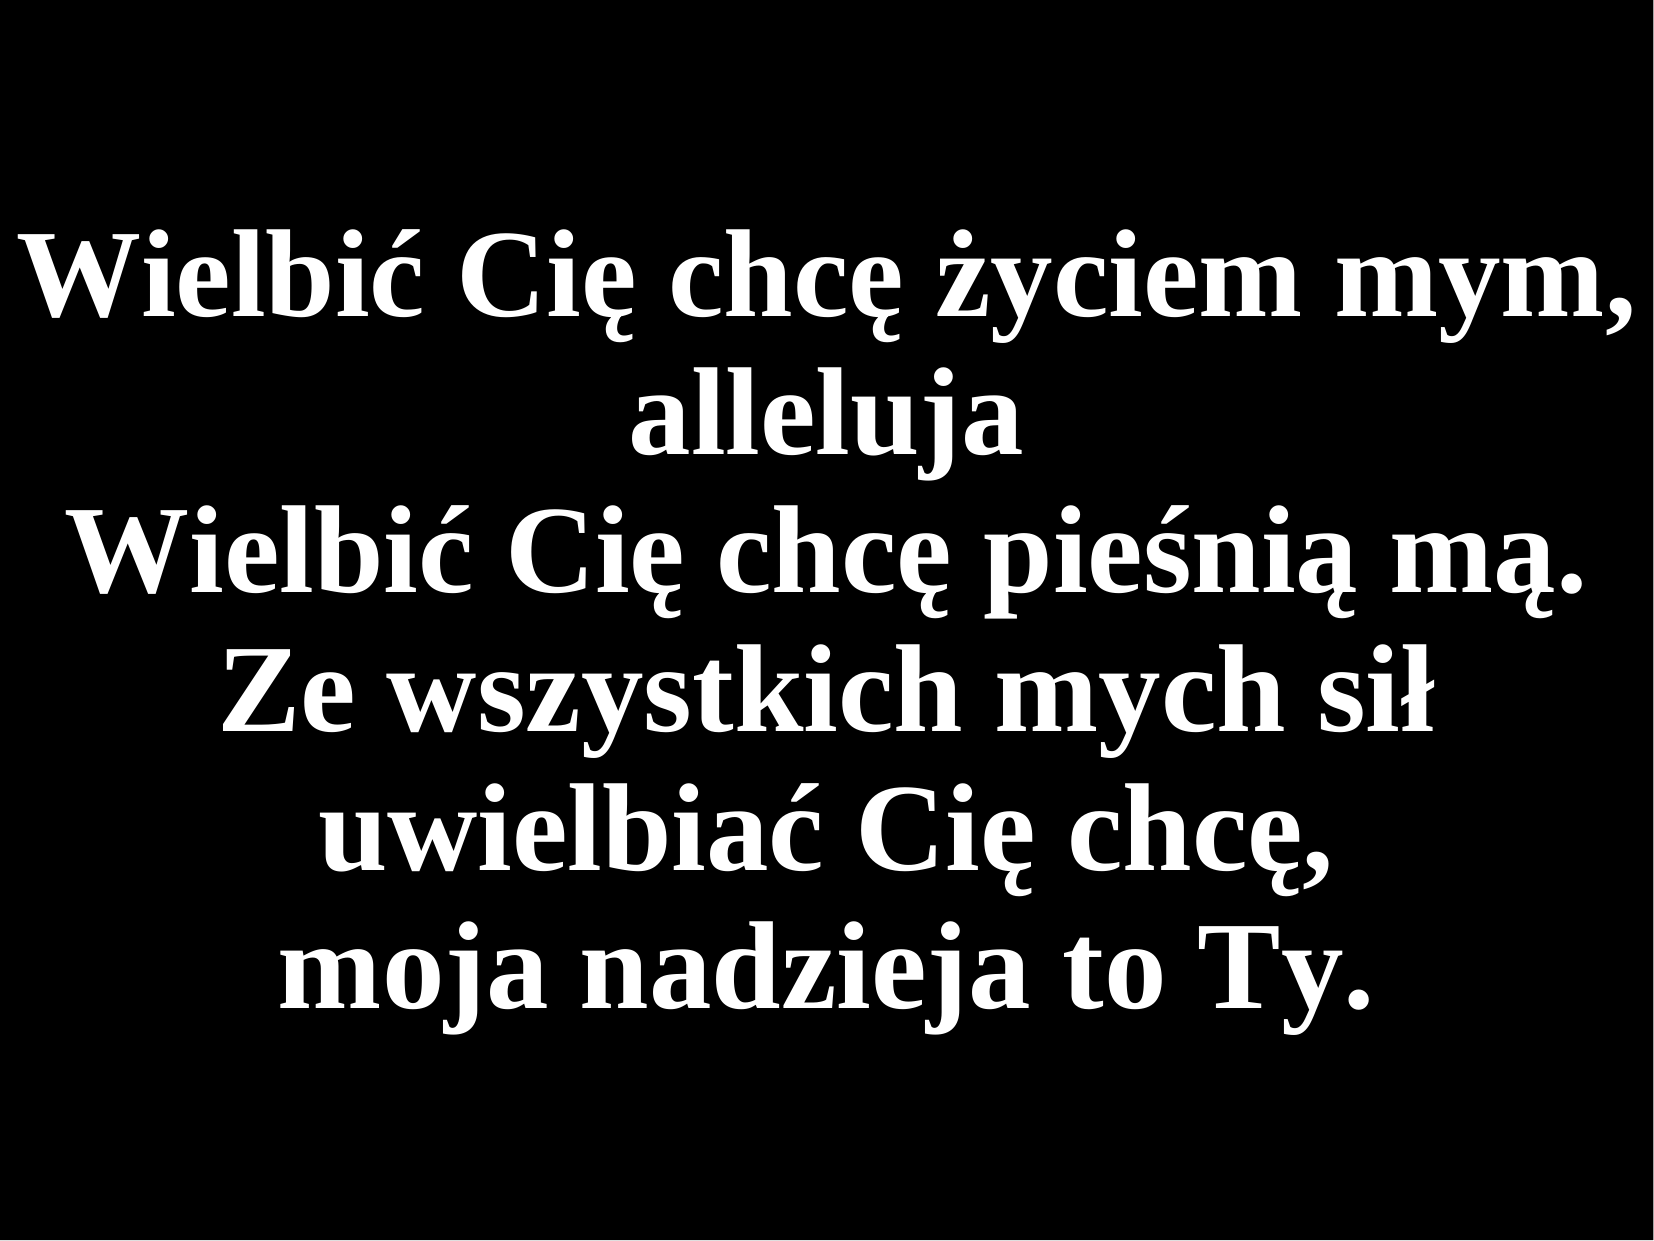

# Wielbić Cię chcę życiem mym, alleluja Wielbić Cię chcę pieśnią mą. Ze wszystkich mych sił uwielbiać Cię chcę, moja nadzieja to Ty.